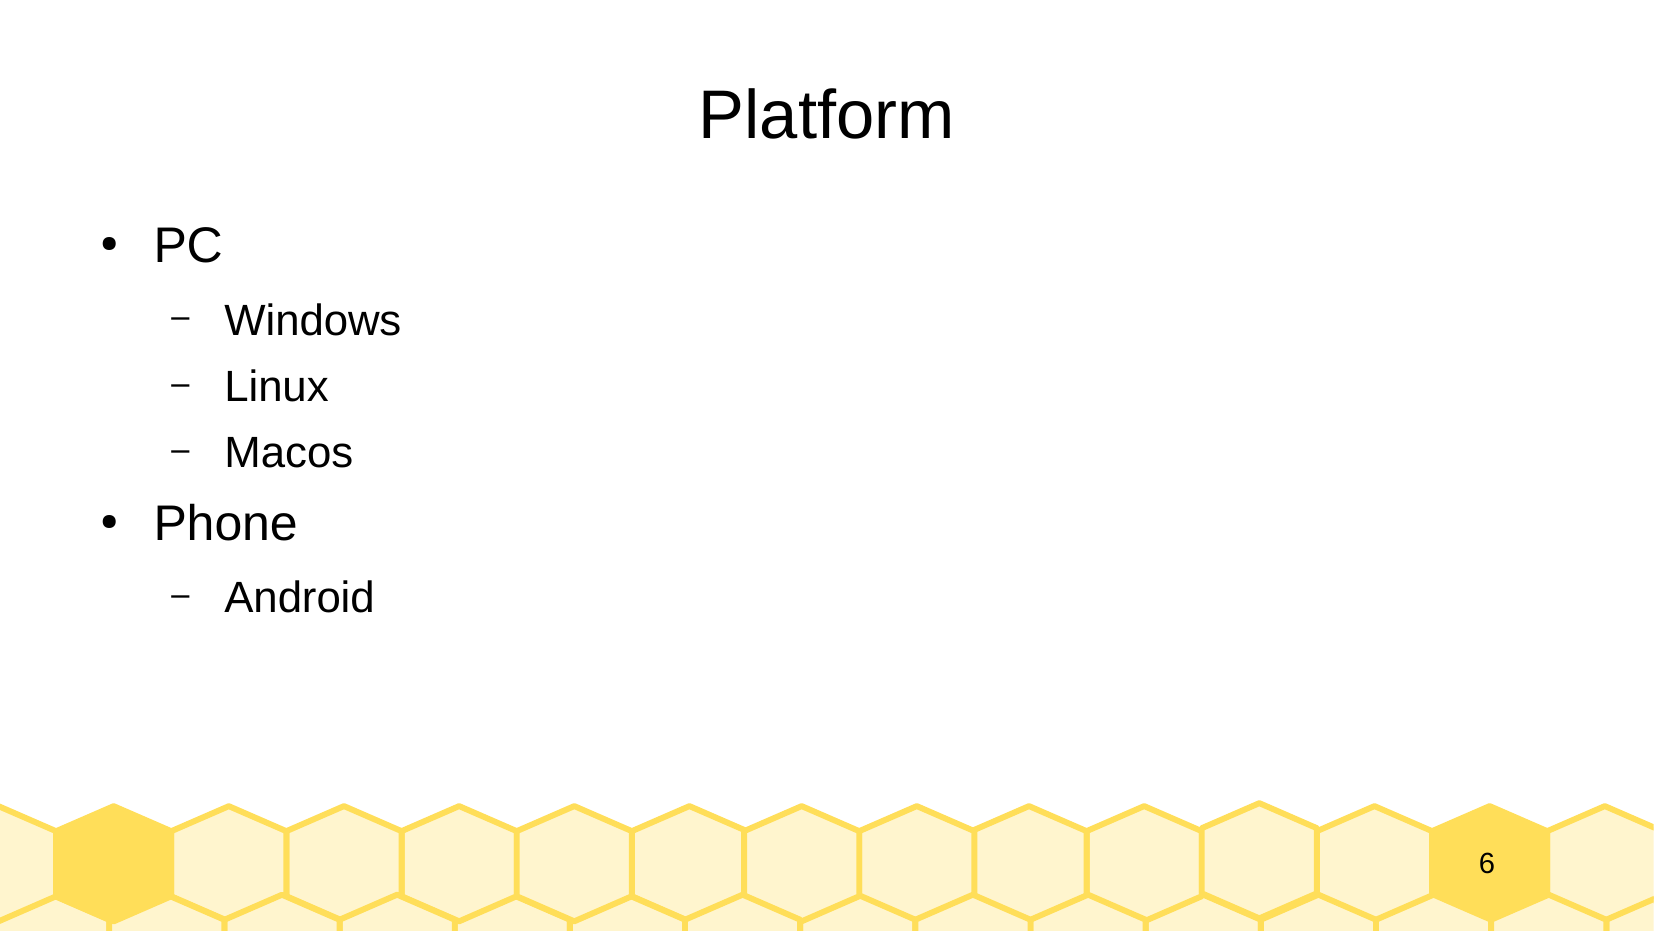

# Platform
PC
Windows
Linux
Macos
Phone
Android